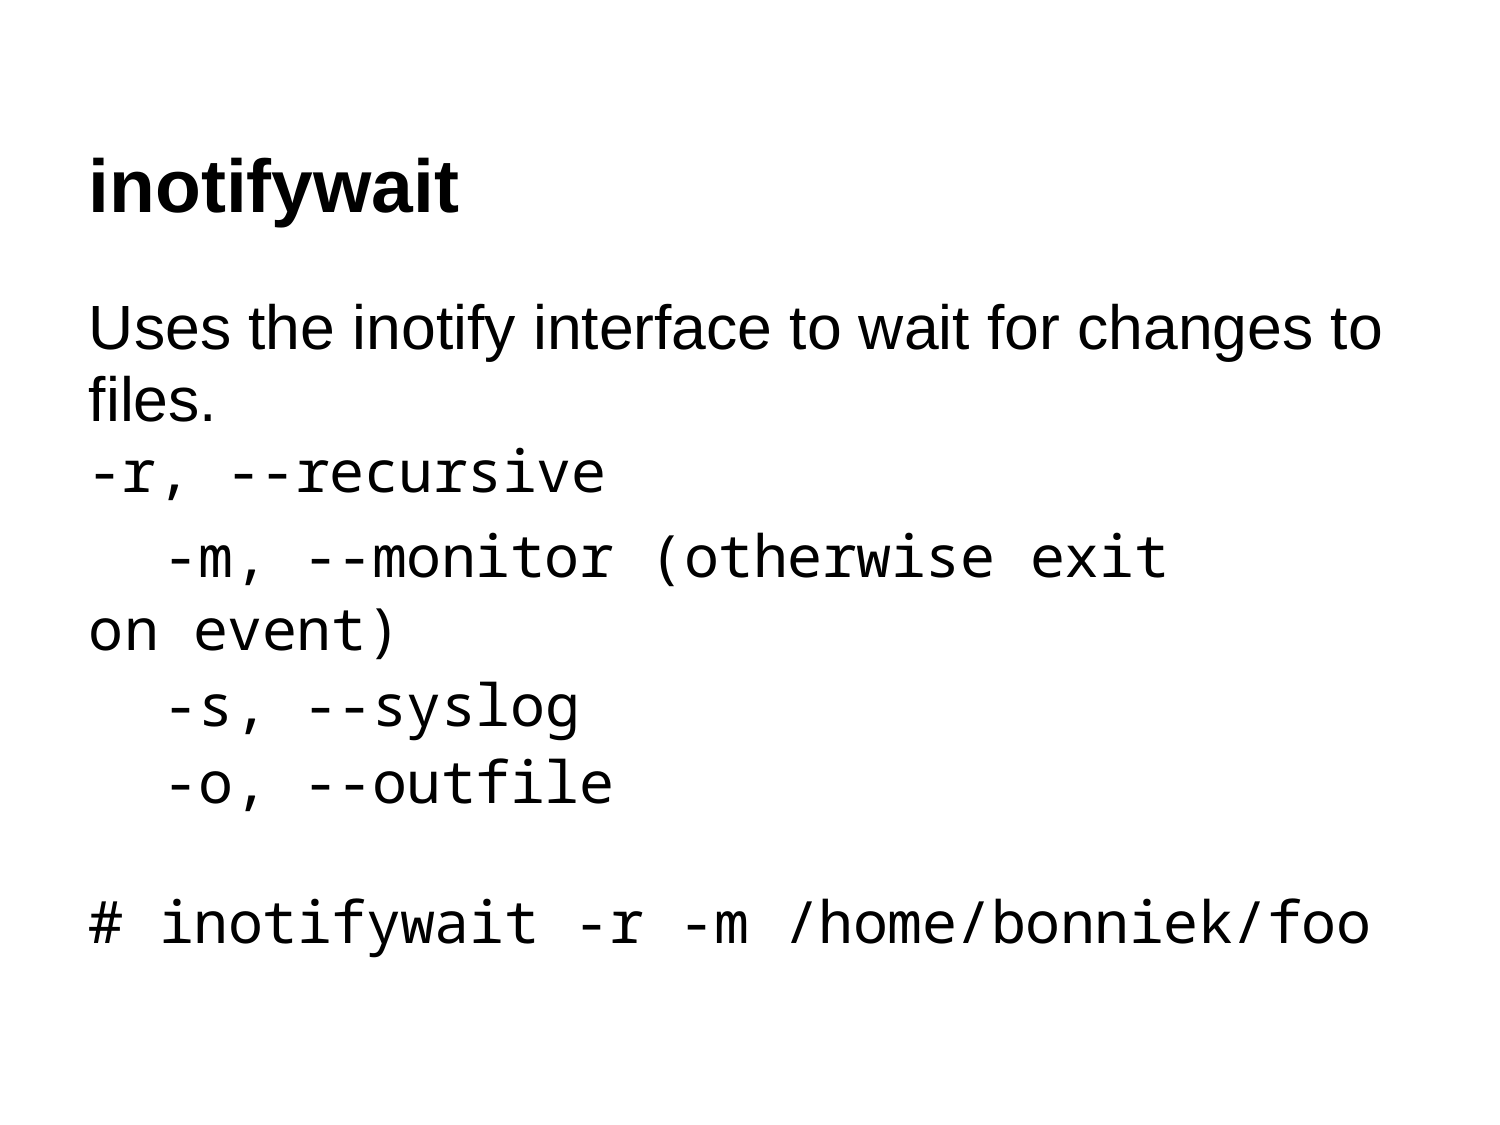

# inotifywait
Uses the inotify interface to wait for changes to files.
-r, --recursive
-m, --monitor (otherwise exit on event)
-s, --syslog
-o, --outfile
# inotifywait -r -m /home/bonniek/foo